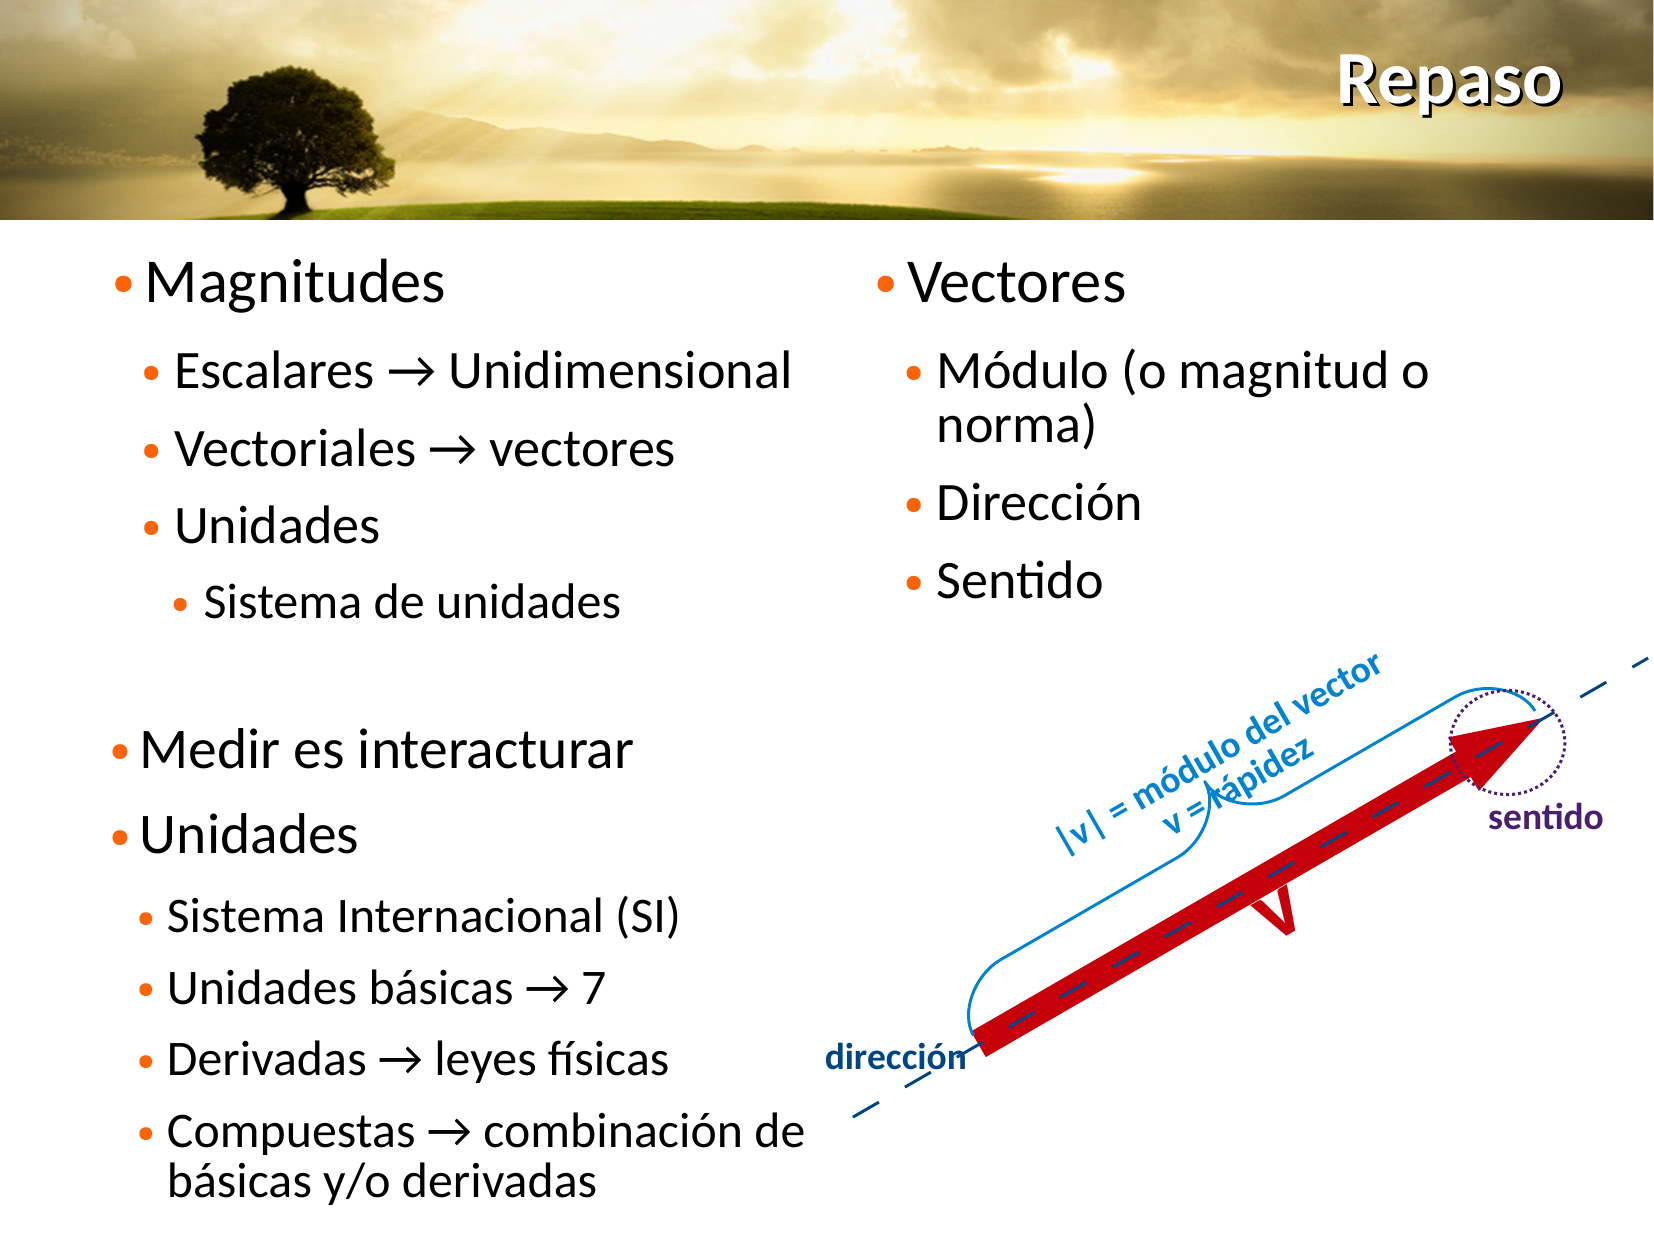

# Repaso
Magnitudes
Escalares → Unidimensional
Vectoriales → vectores
Unidades
Sistema de unidades
Vectores
Módulo (o magnitud o norma)
Dirección
Sentido
|v| = módulo del vector v = rápidez
v
sentido
dirección
Medir es interacturar
Unidades
Sistema Internacional (SI)
Unidades básicas → 7
Derivadas → leyes físicas
Compuestas → combinación de básicas y/o derivadas